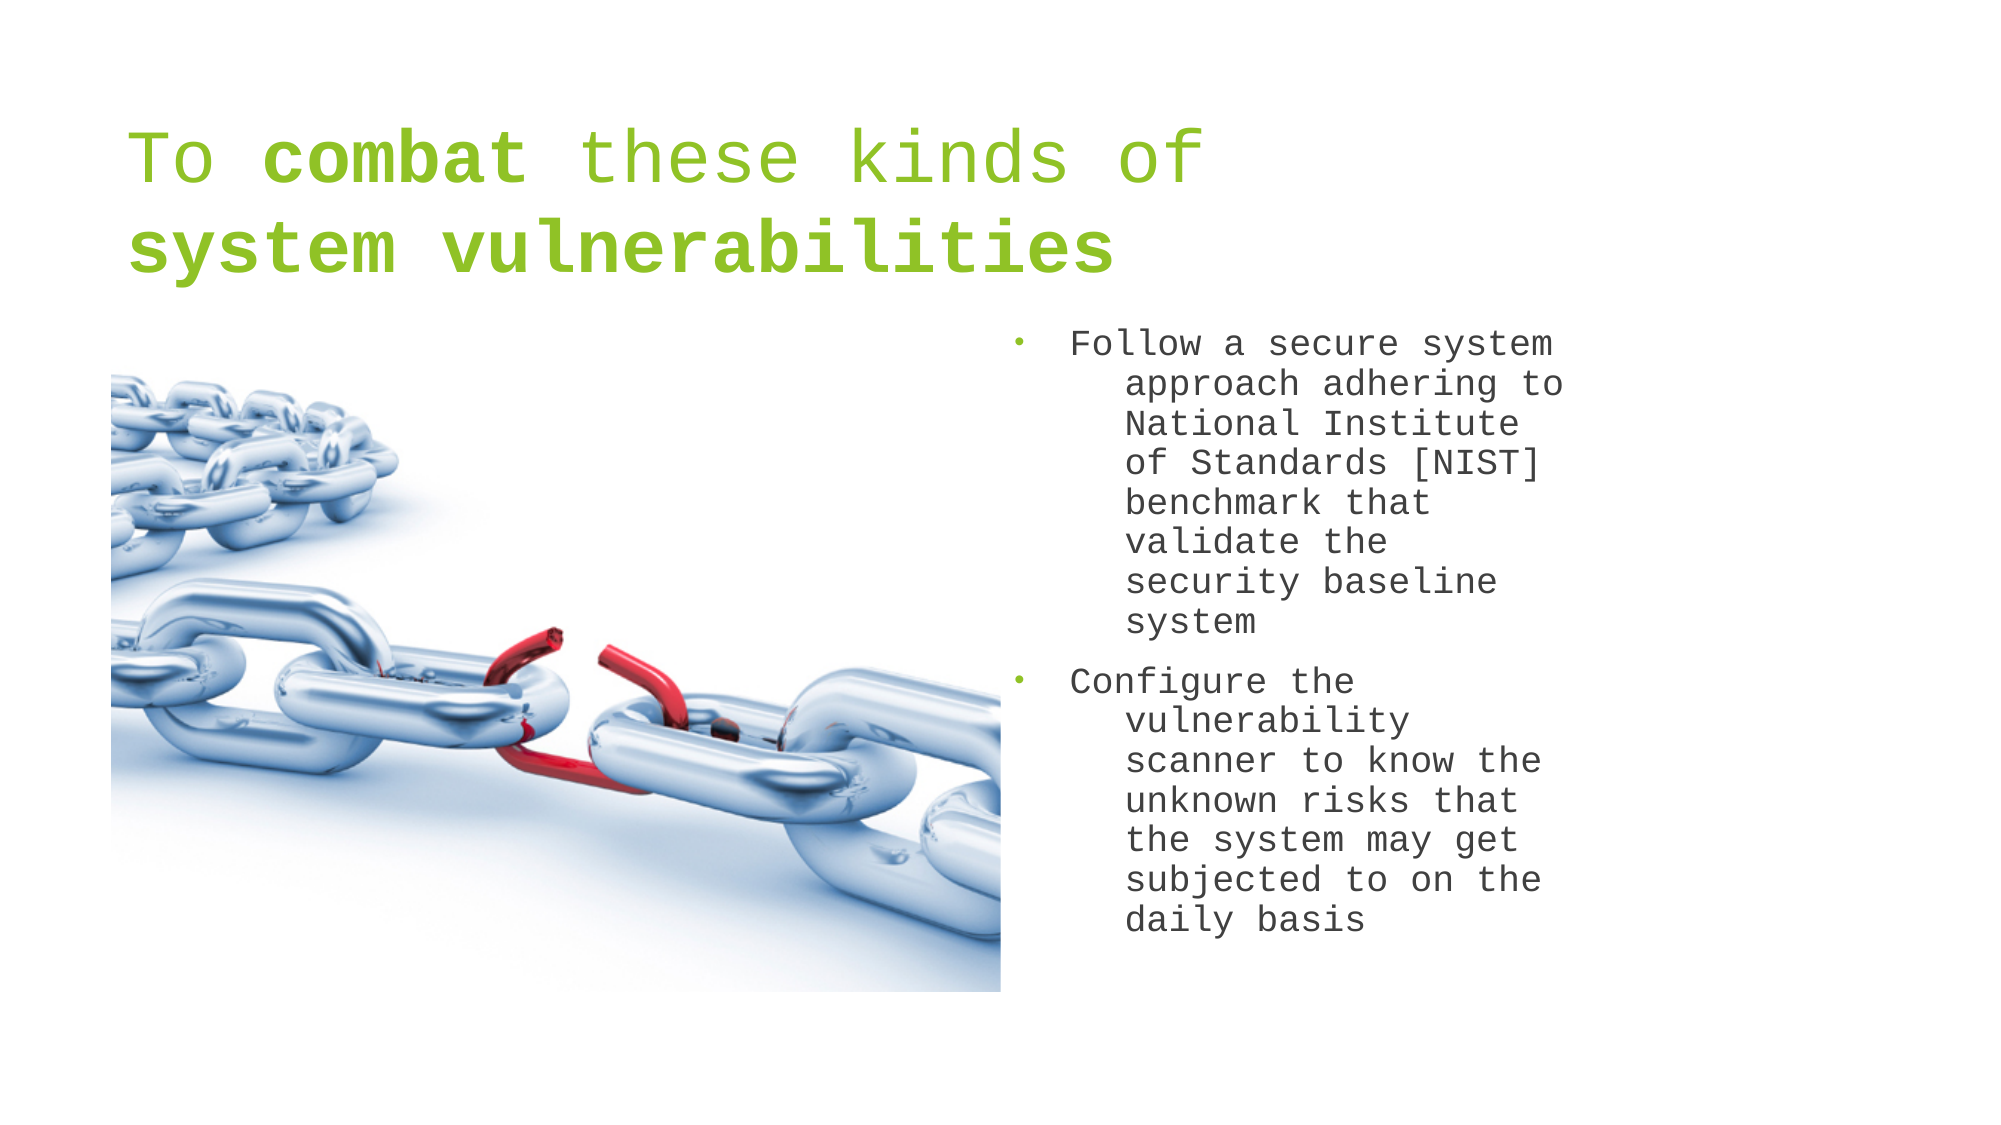

# To combat these kinds of system vulnerabilities
Follow a secure system approach adhering to National Institute of Standards [NIST] benchmark that validate the security baseline system
Configure the vulnerability scanner to know the unknown risks that the system may get subjected to on the daily basis